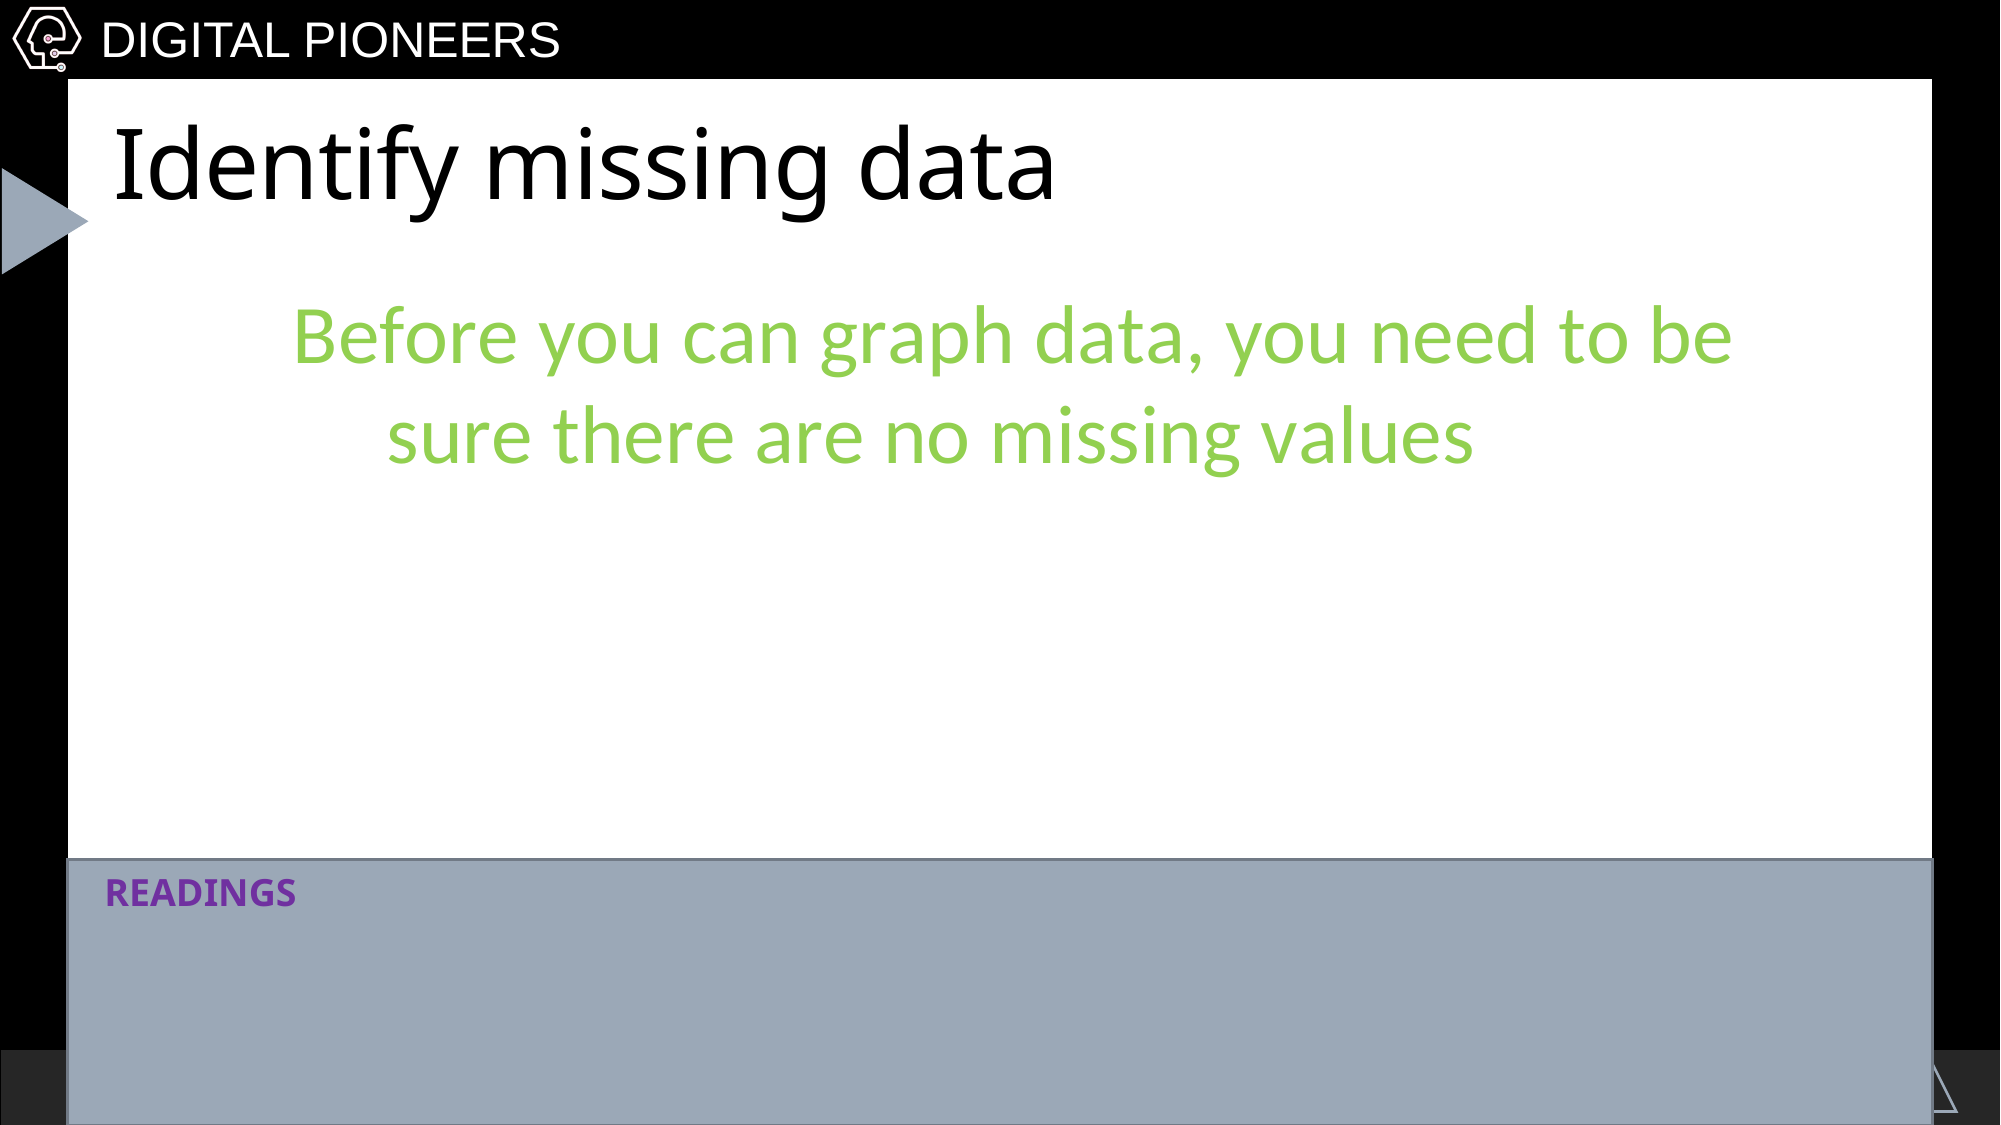

DIGITAL PIONEERS
# Identify missing data
Before you can graph data, you need to be sure there are no missing values
READINGS